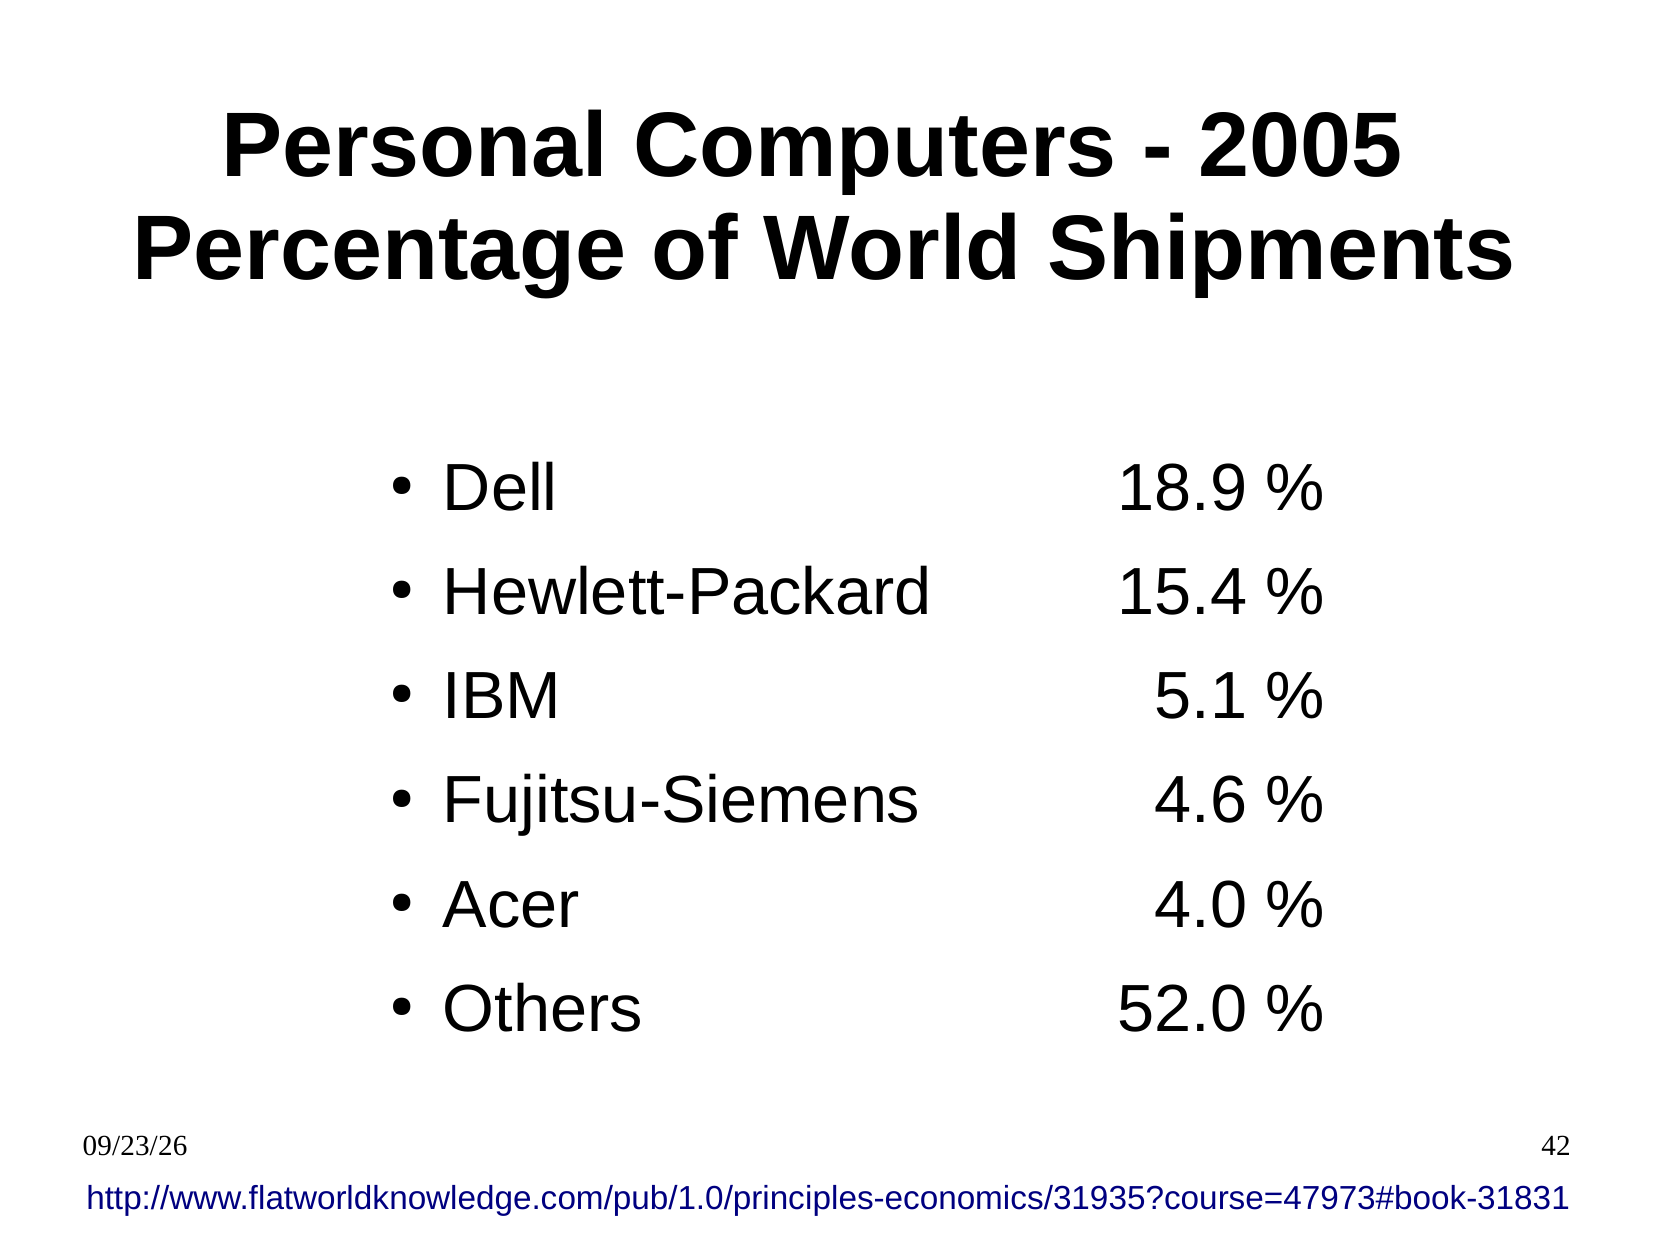

# Personal Computers - 2005 Percentage of World Shipments
Dell								18.9 %
Hewlett-Packard			15.4 %
IBM								 5.1 %
Fujitsu-Siemens			 4.6 %
Acer								 4.0 %
Others							52.0 %
42
http://www.flatworldknowledge.com/pub/1.0/principles-economics/31935?course=47973#book-31831